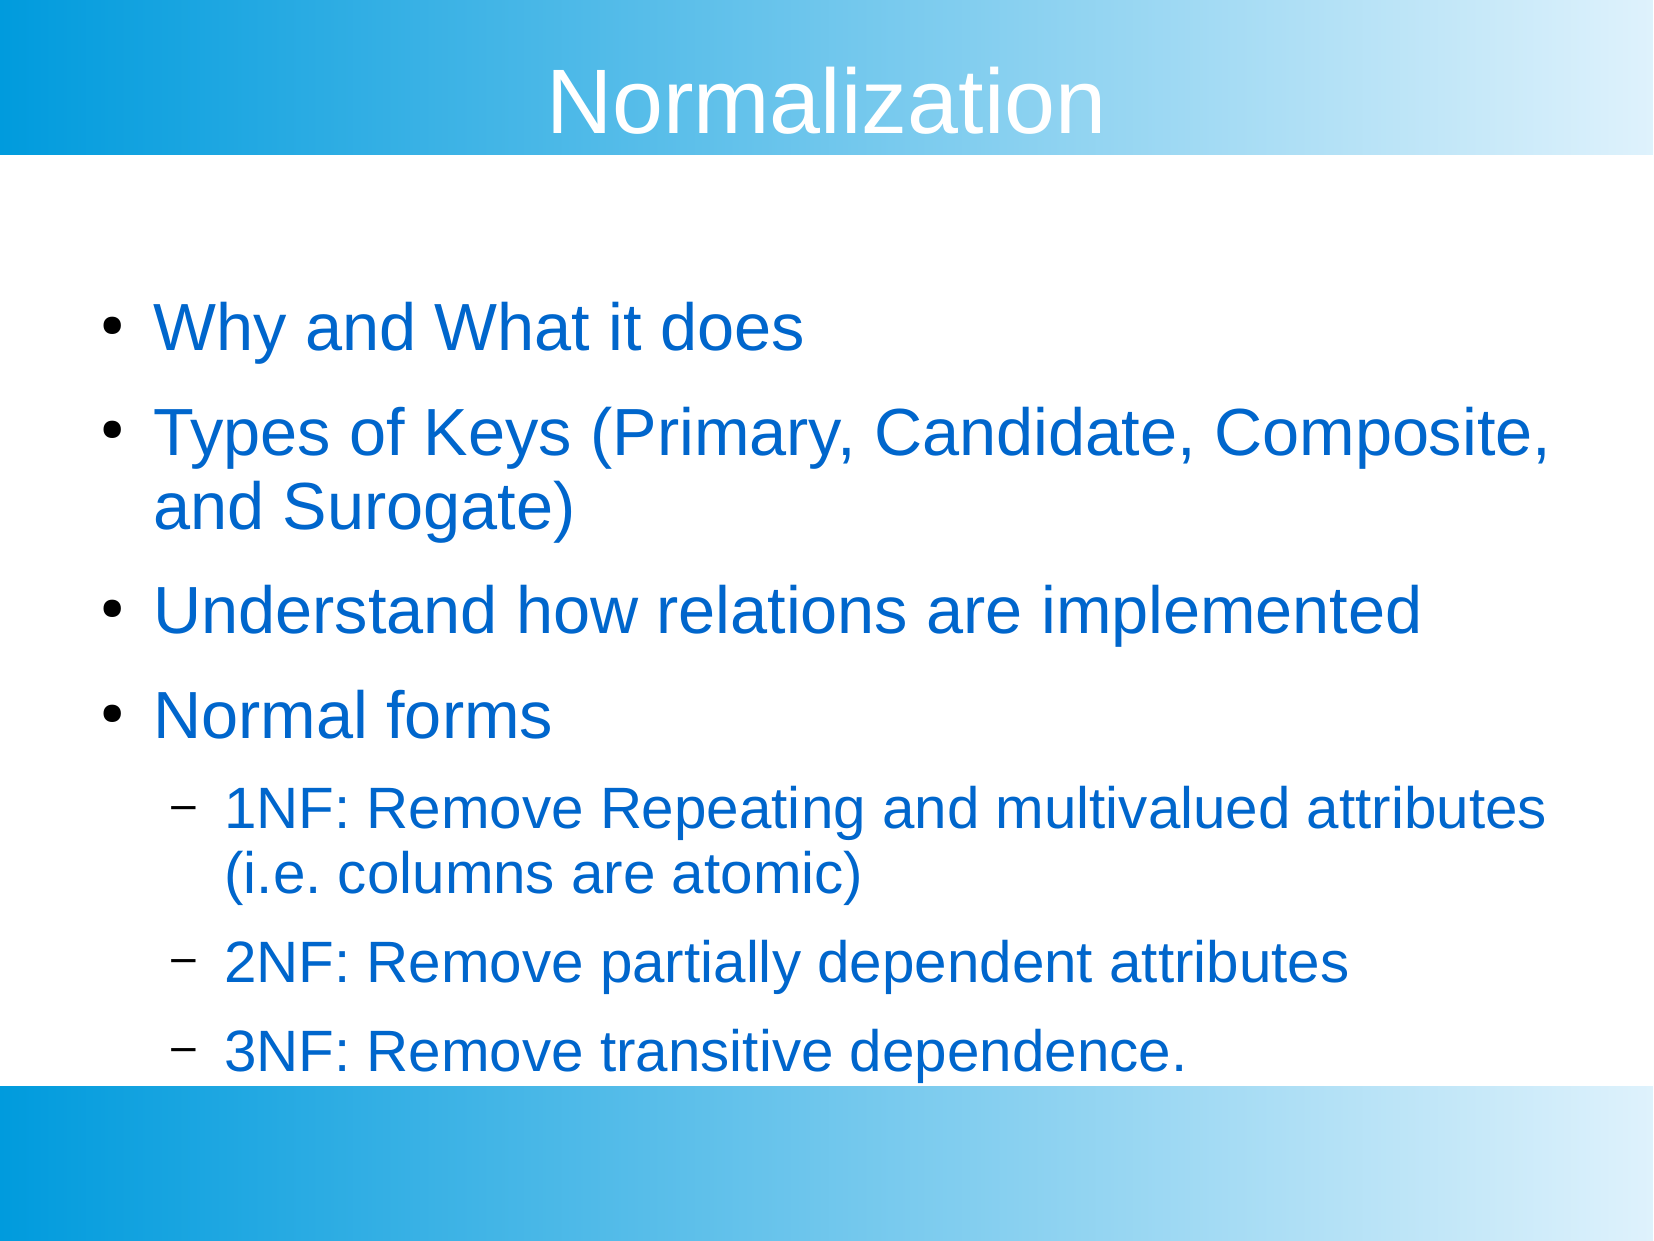

# Normalization
Why and What it does
Types of Keys (Primary, Candidate, Composite, and Surogate)
Understand how relations are implemented
Normal forms
1NF: Remove Repeating and multivalued attributes (i.e. columns are atomic)
2NF: Remove partially dependent attributes
3NF: Remove transitive dependence.